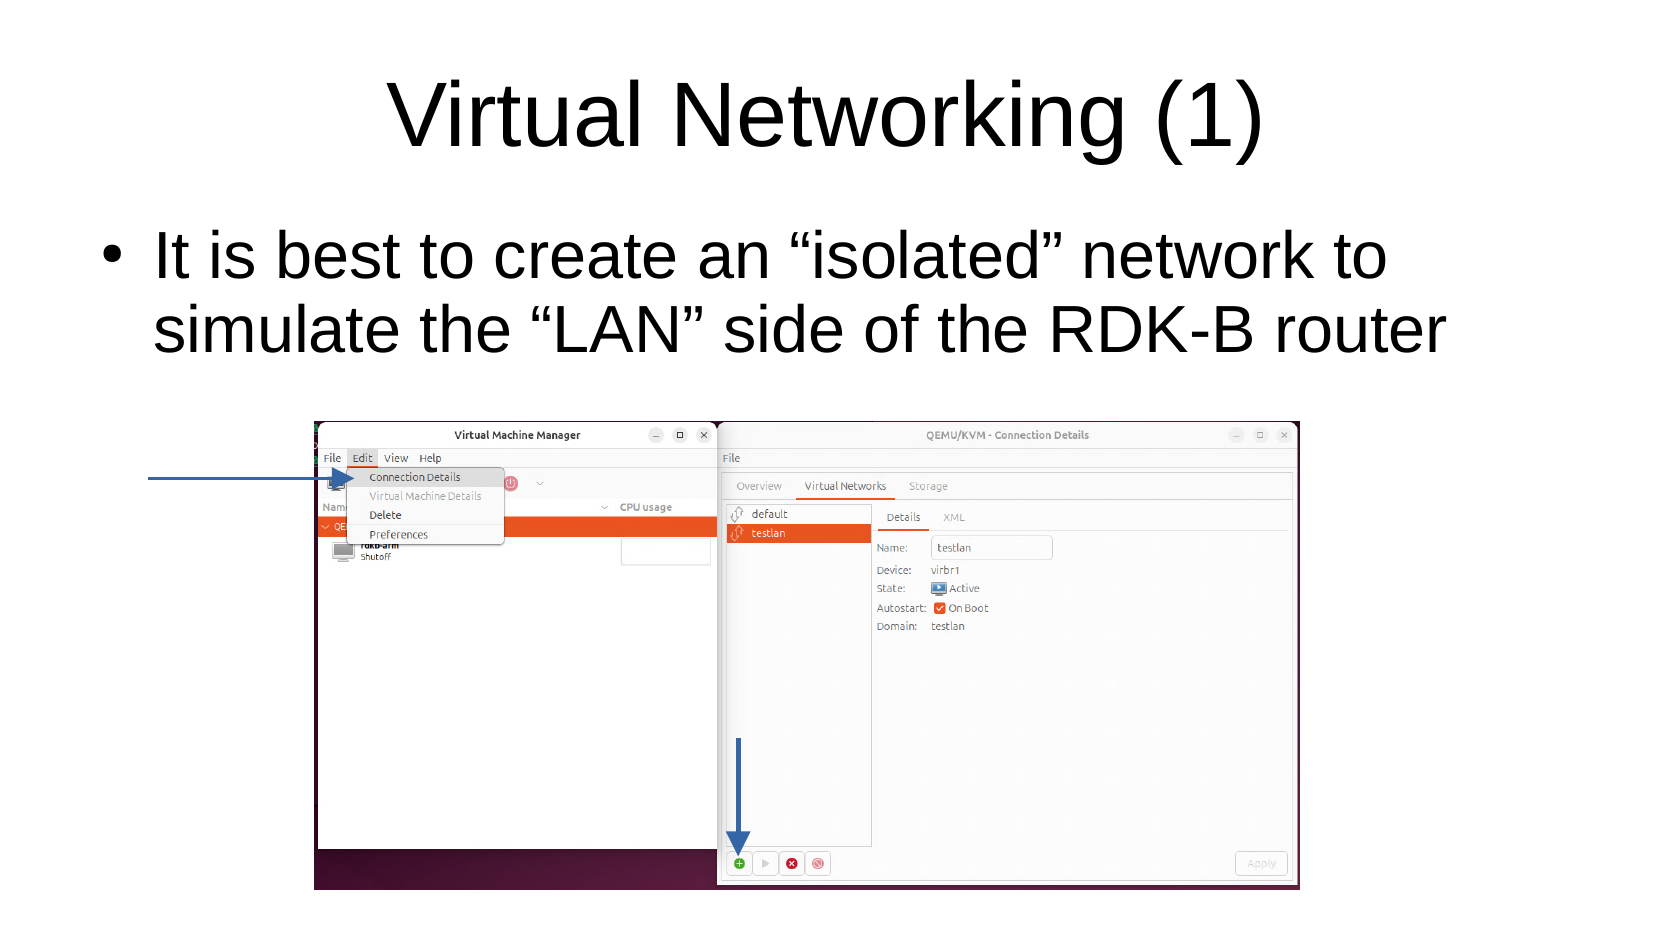

# Virtual Networking (1)
It is best to create an “isolated” network to simulate the “LAN” side of the RDK-B router